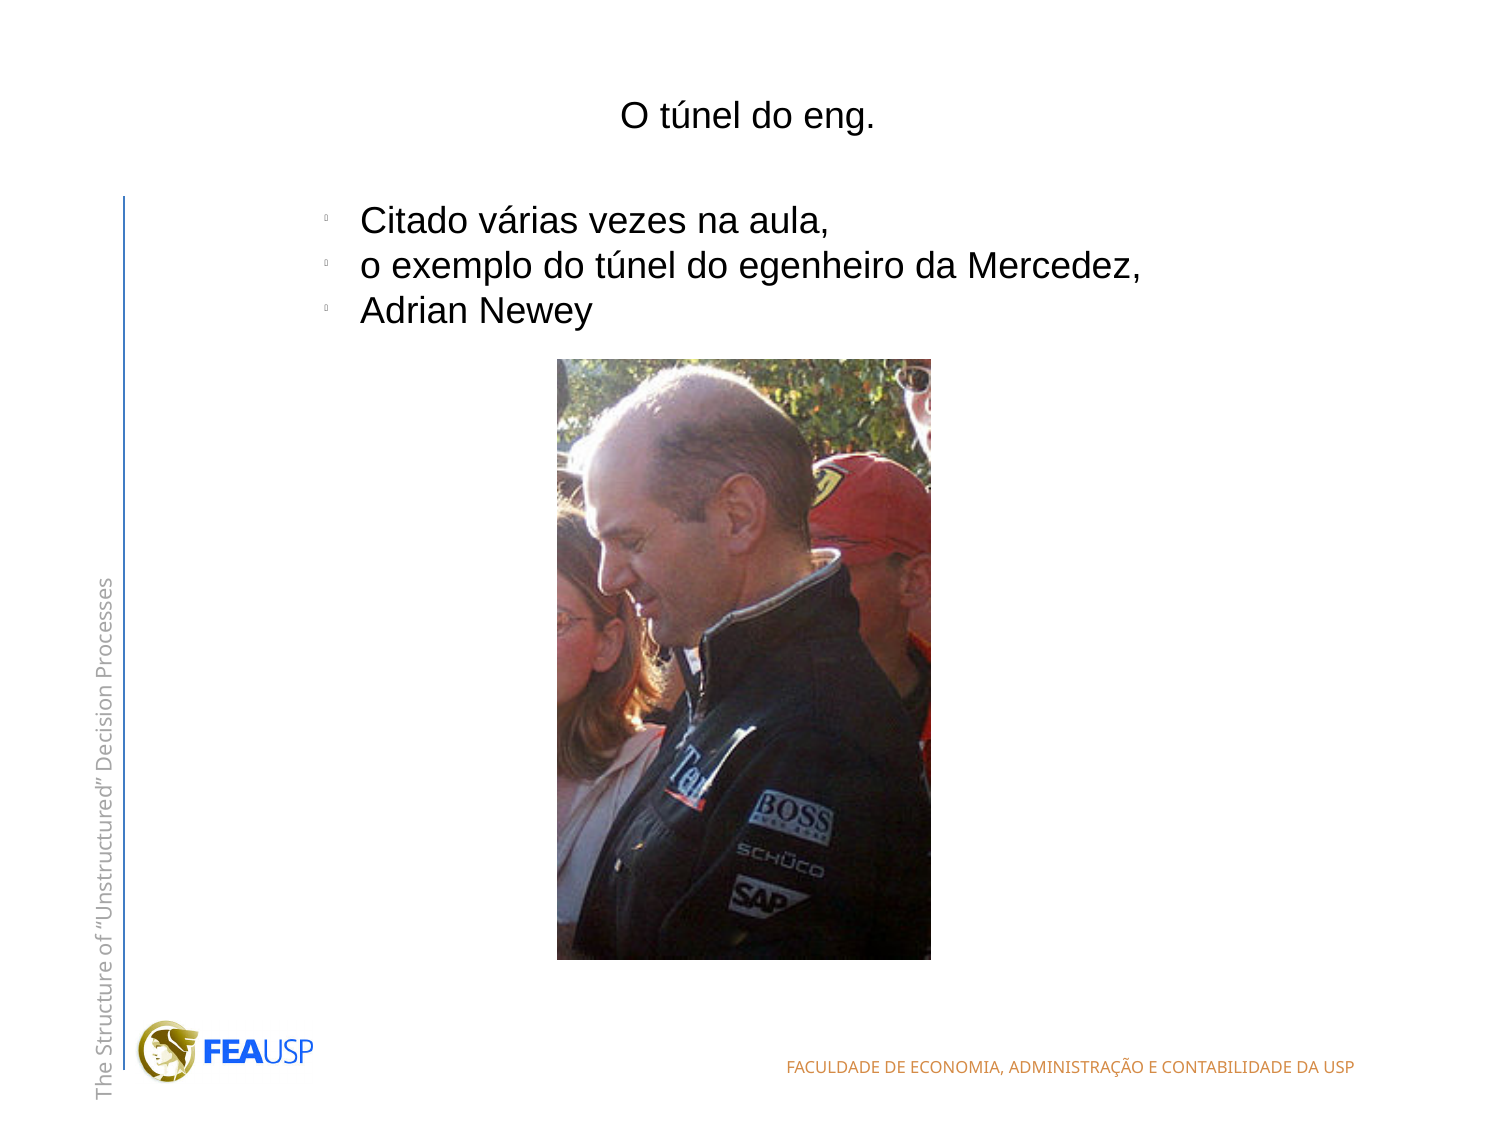

O túnel do eng.
Citado várias vezes na aula,
o exemplo do túnel do egenheiro da Mercedez,
Adrian Newey